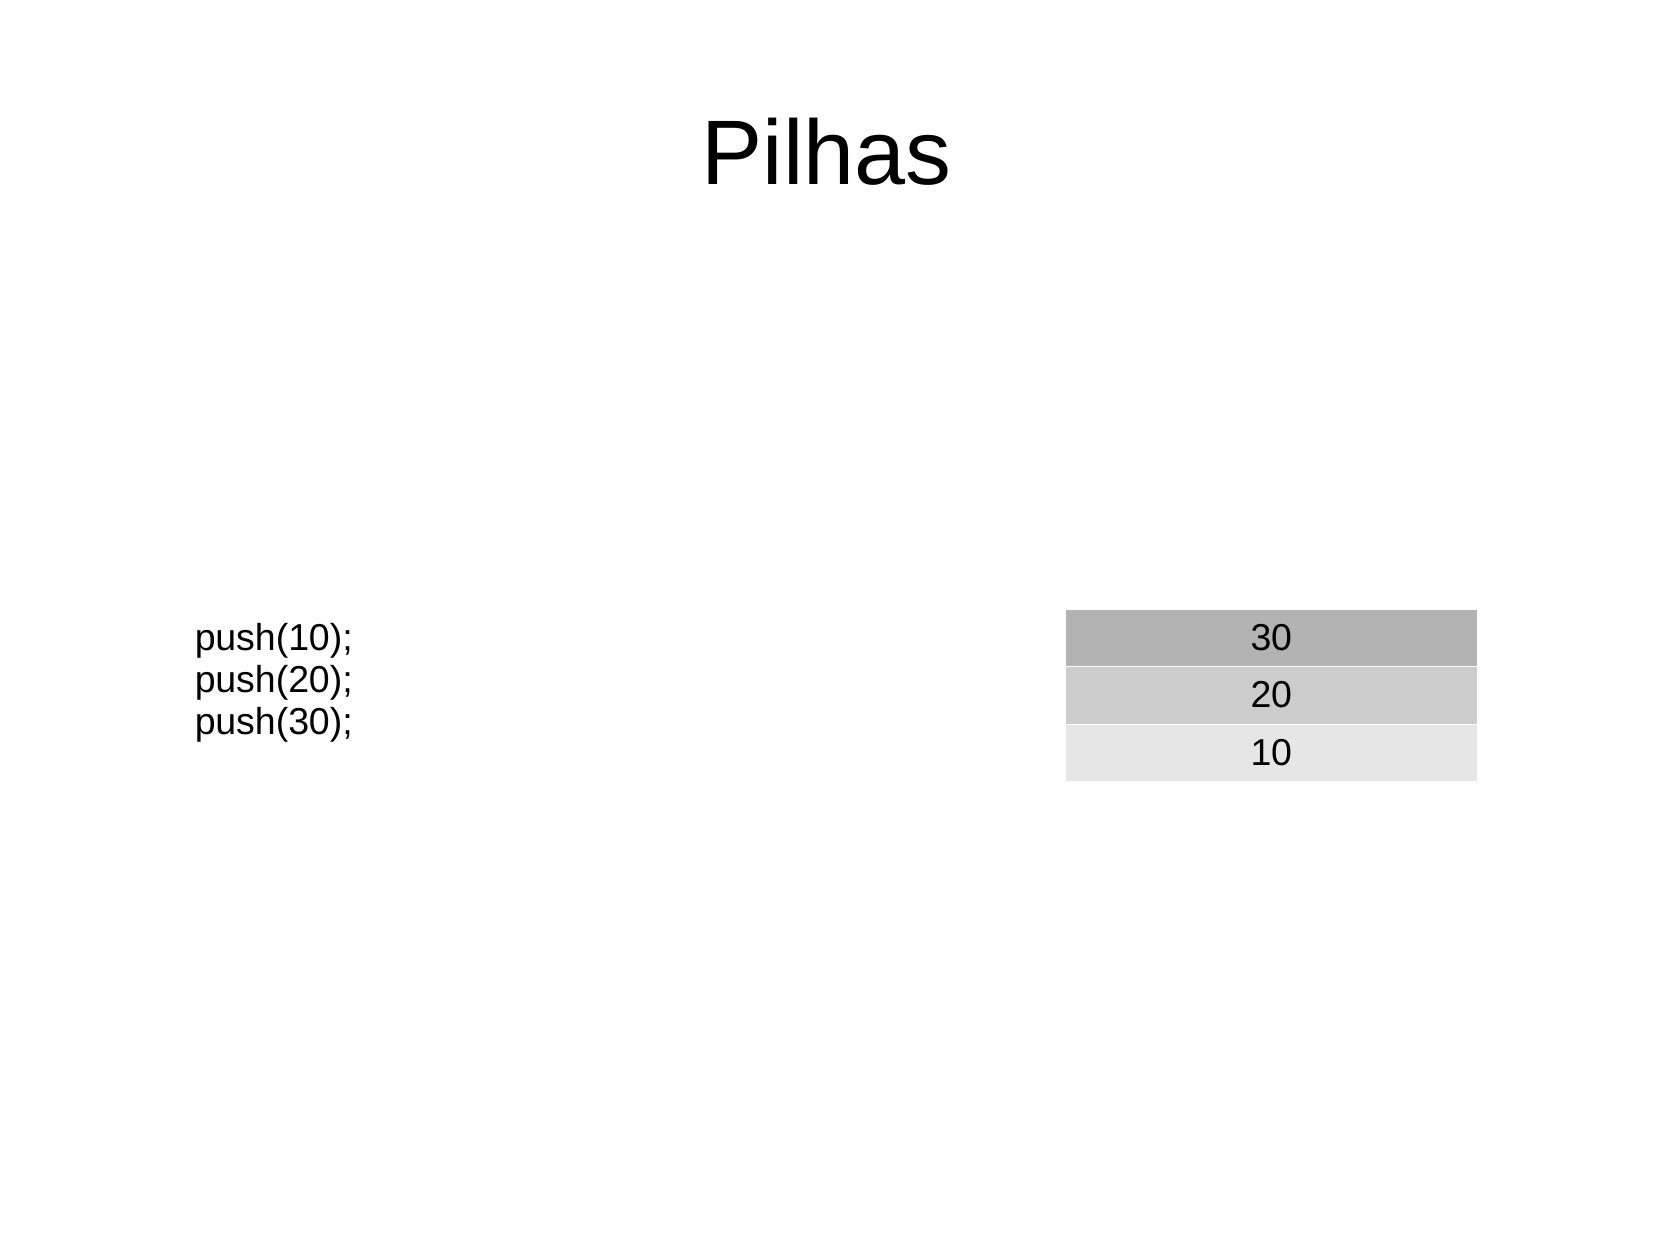

# Pilhas
| 30 |
| --- |
| 20 |
| 10 |
push(10);
push(20);
push(30);